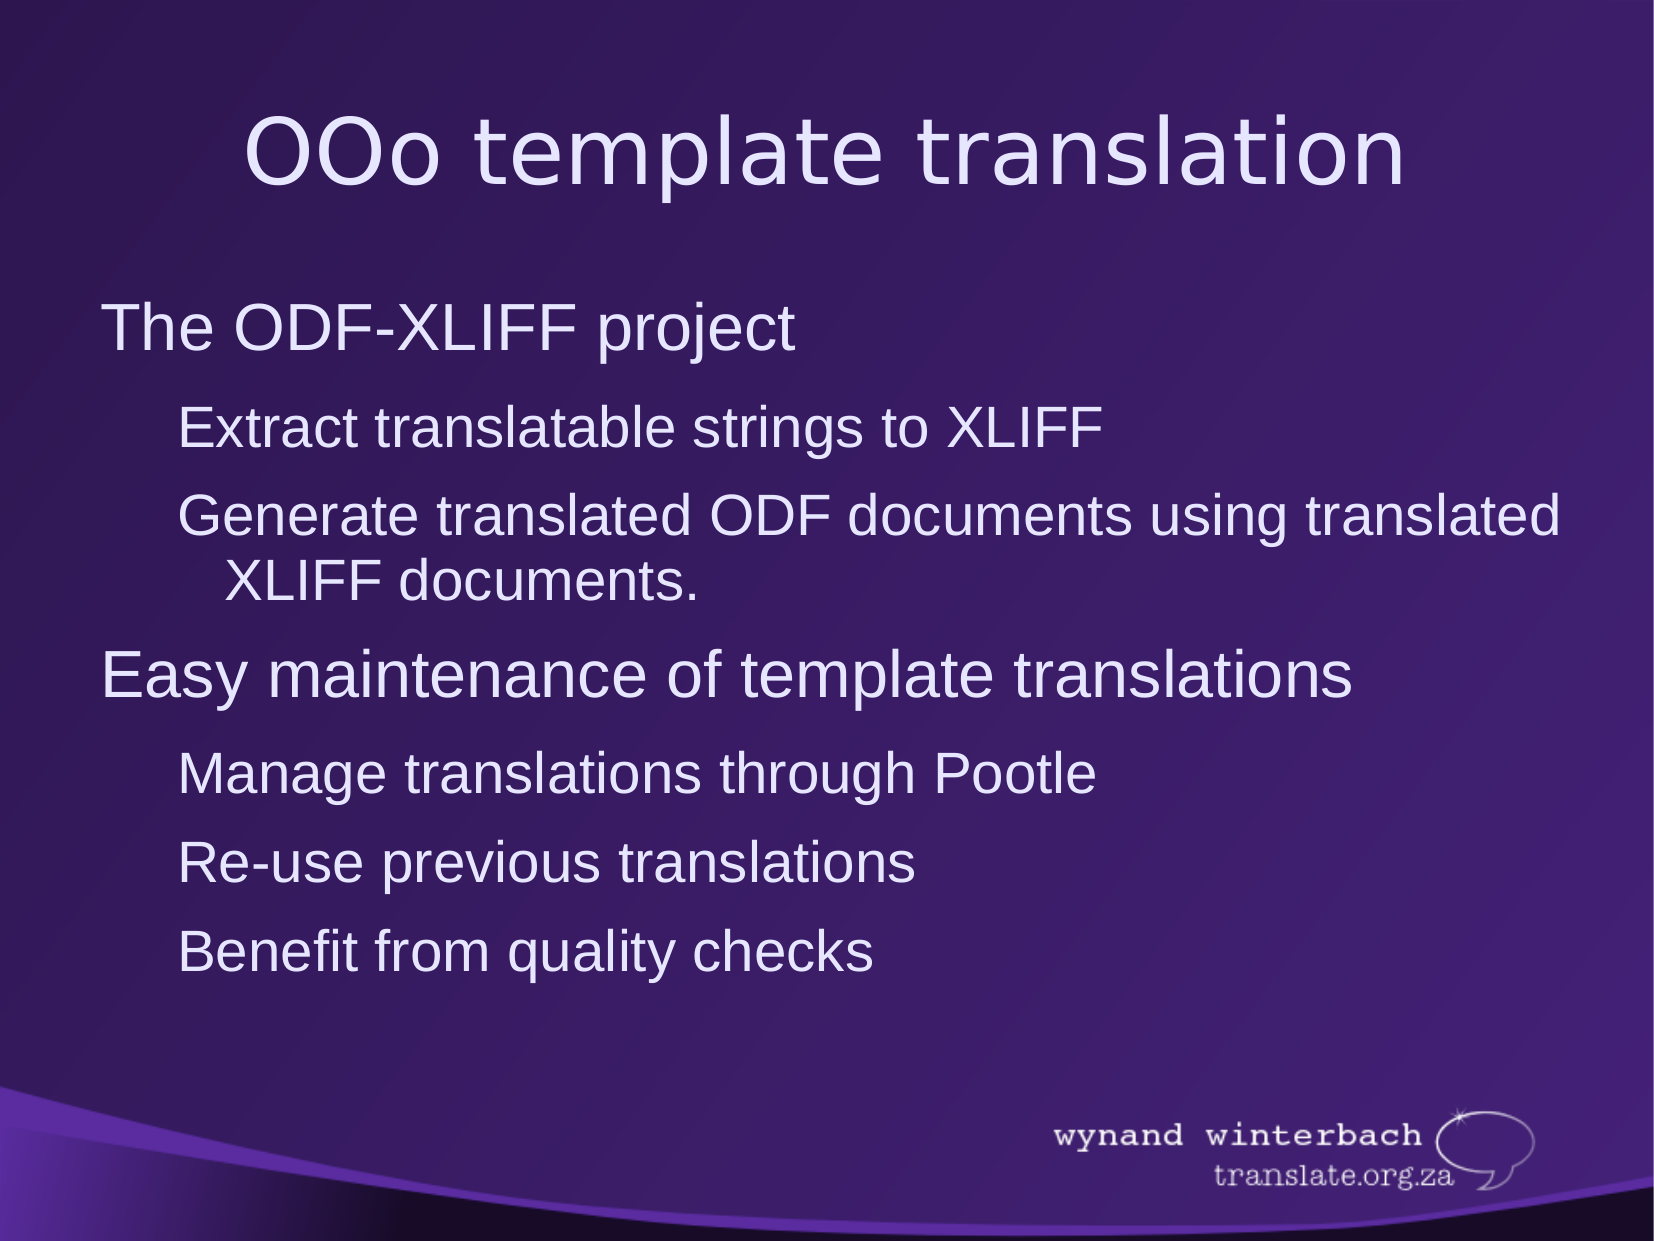

# OOo template translation
The ODF-XLIFF project
Extract translatable strings to XLIFF
Generate translated ODF documents using translated XLIFF documents.
Easy maintenance of template translations
Manage translations through Pootle
Re-use previous translations
Benefit from quality checks